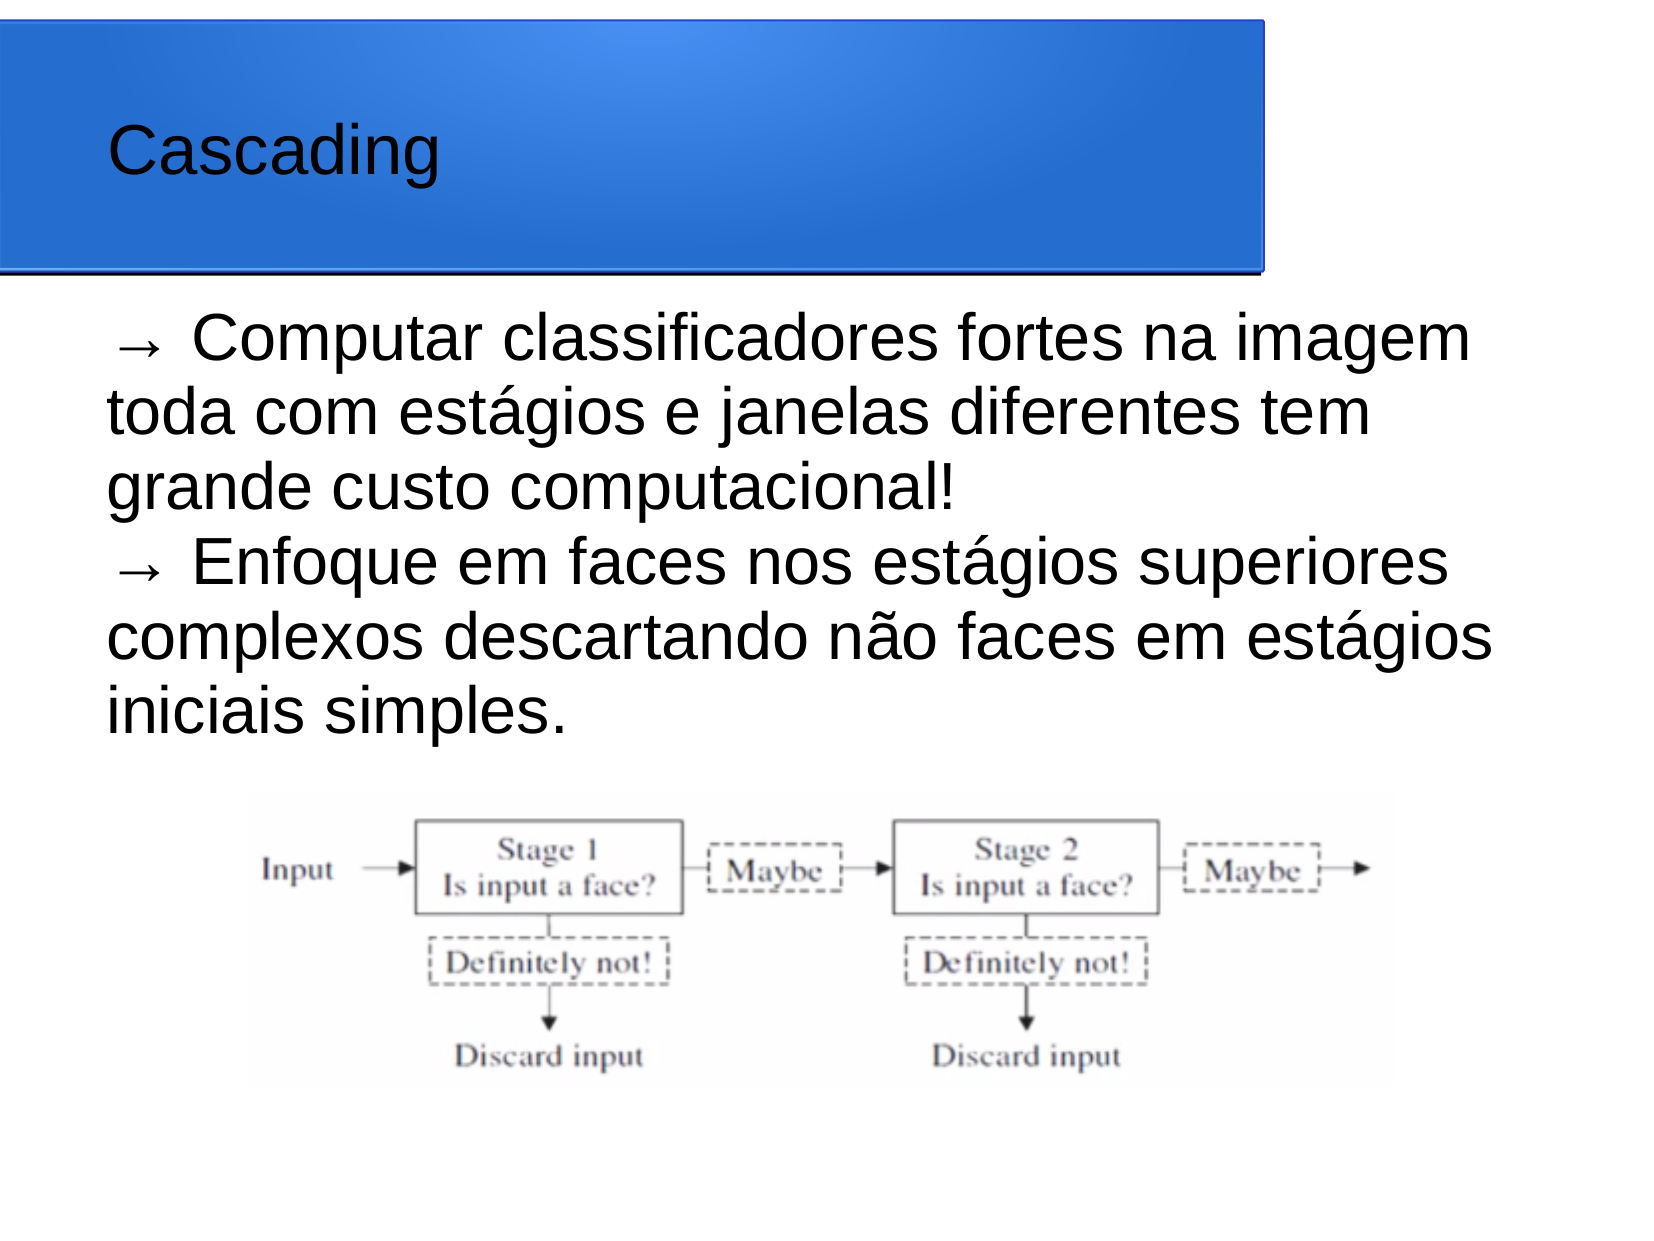

# Cascading
→ Computar classificadores fortes na imagem toda com estágios e janelas diferentes tem grande custo computacional!
→ Enfoque em faces nos estágios superiores complexos descartando não faces em estágios iniciais simples.